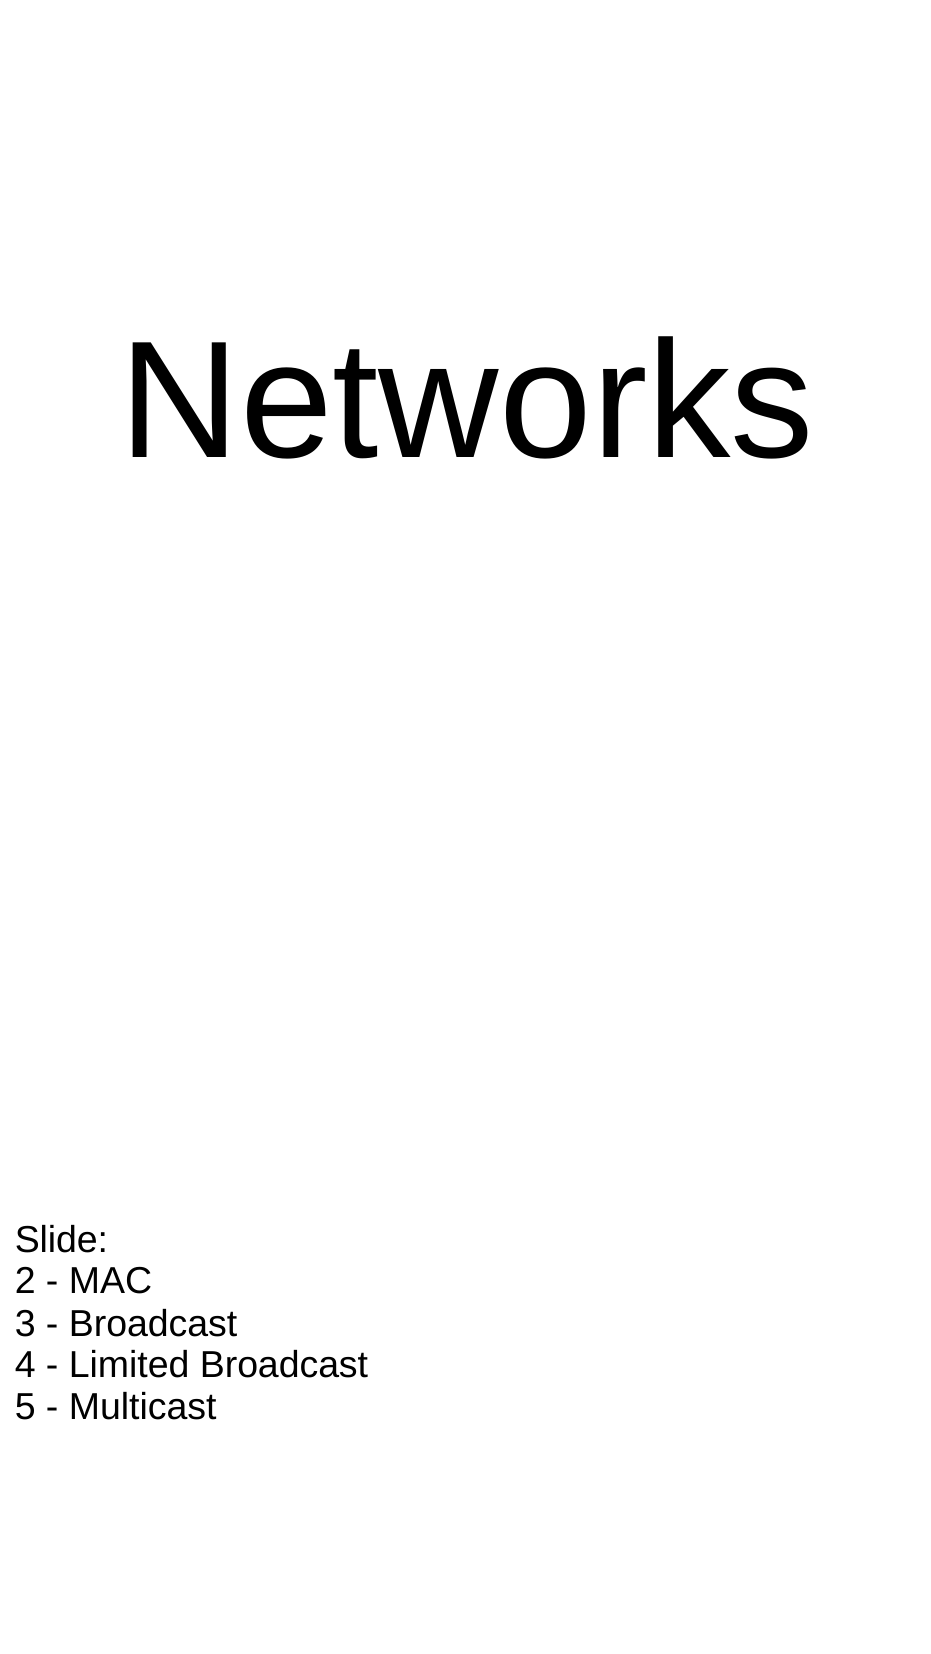

# Networks
Slide:
2 - MAC
3 - Broadcast
4 - Limited Broadcast
5 - Multicast